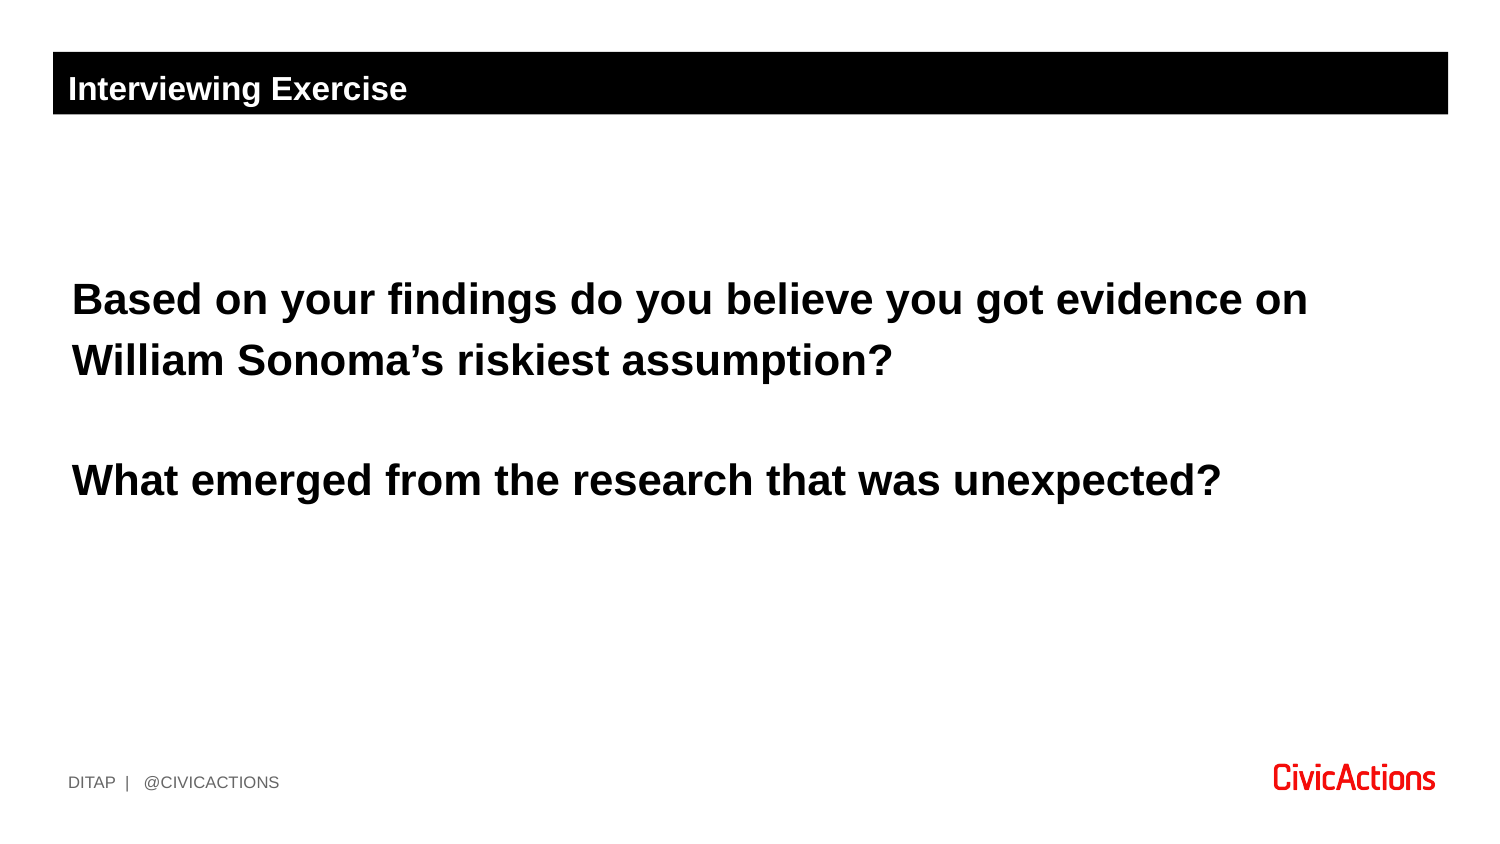

# Interviewing Exercise
Based on your findings do you believe you got evidence on William Sonoma’s riskiest assumption?
What emerged from the research that was unexpected?